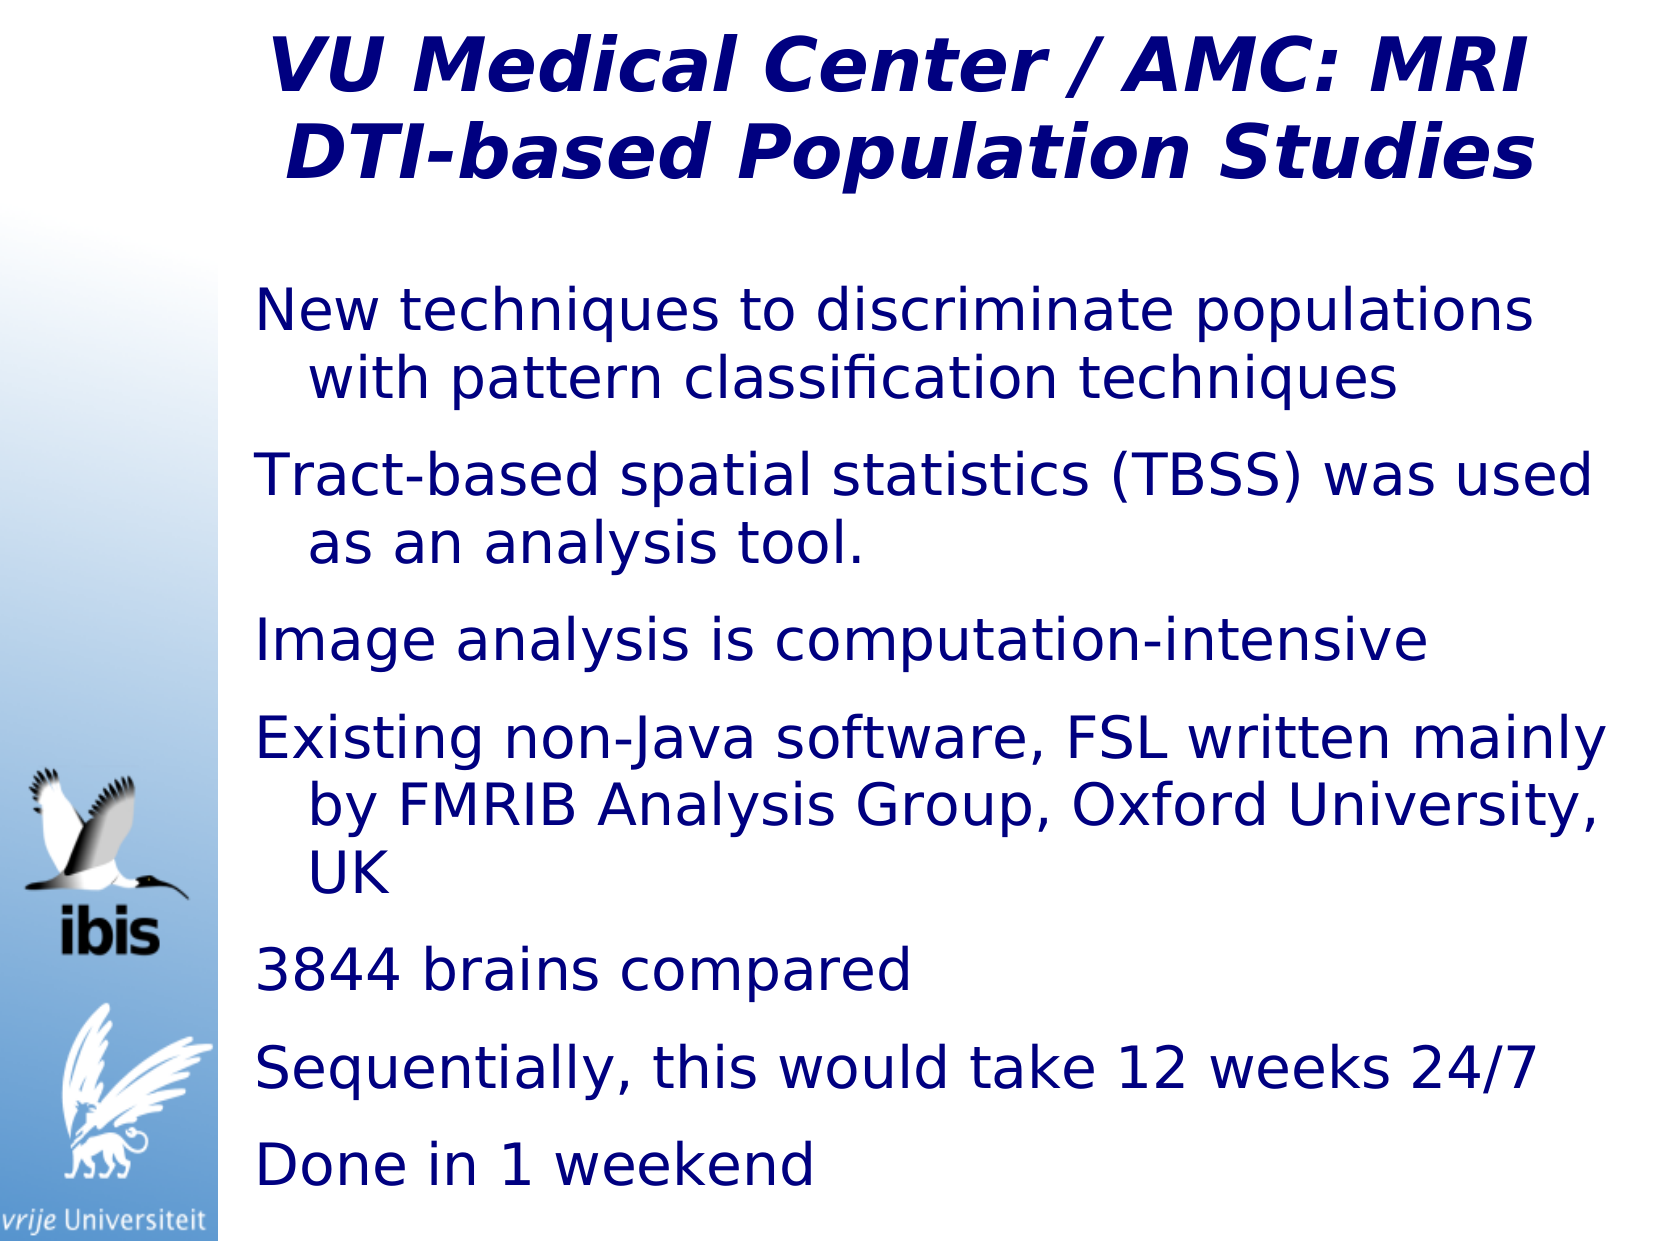

VU Medical Center / AMC: MRI
 DTI-based Population Studies
# New techniques to discriminate populations with pattern classification techniques
Tract-based spatial statistics (TBSS) was used as an analysis tool.
Image analysis is computation-intensive
Existing non-Java software, FSL written mainly by FMRIB Analysis Group, Oxford University, UK
3844 brains compared
Sequentially, this would take 12 weeks 24/7
Done in 1 weekend